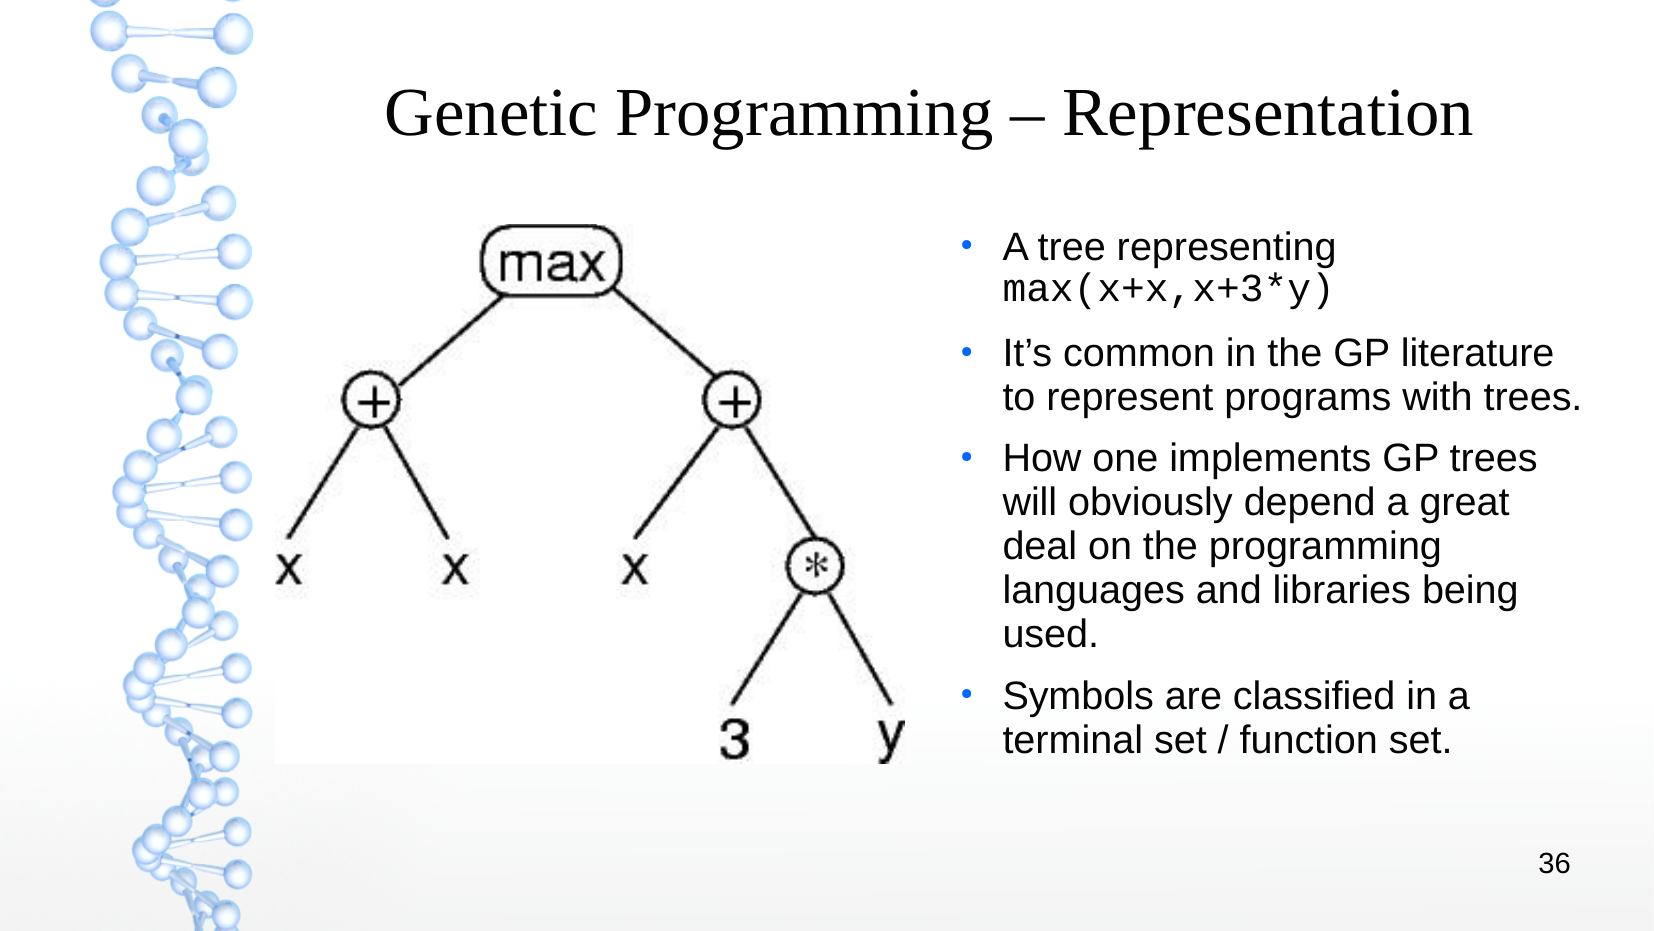

# Genetic Programming – Representation
A tree representing max(x+x,x+3*y)
It’s common in the GP literature to represent programs with trees.
How one implements GP trees will obviously depend a great deal on the programming languages and libraries being used.
Symbols are classified in a terminal set / function set.
36